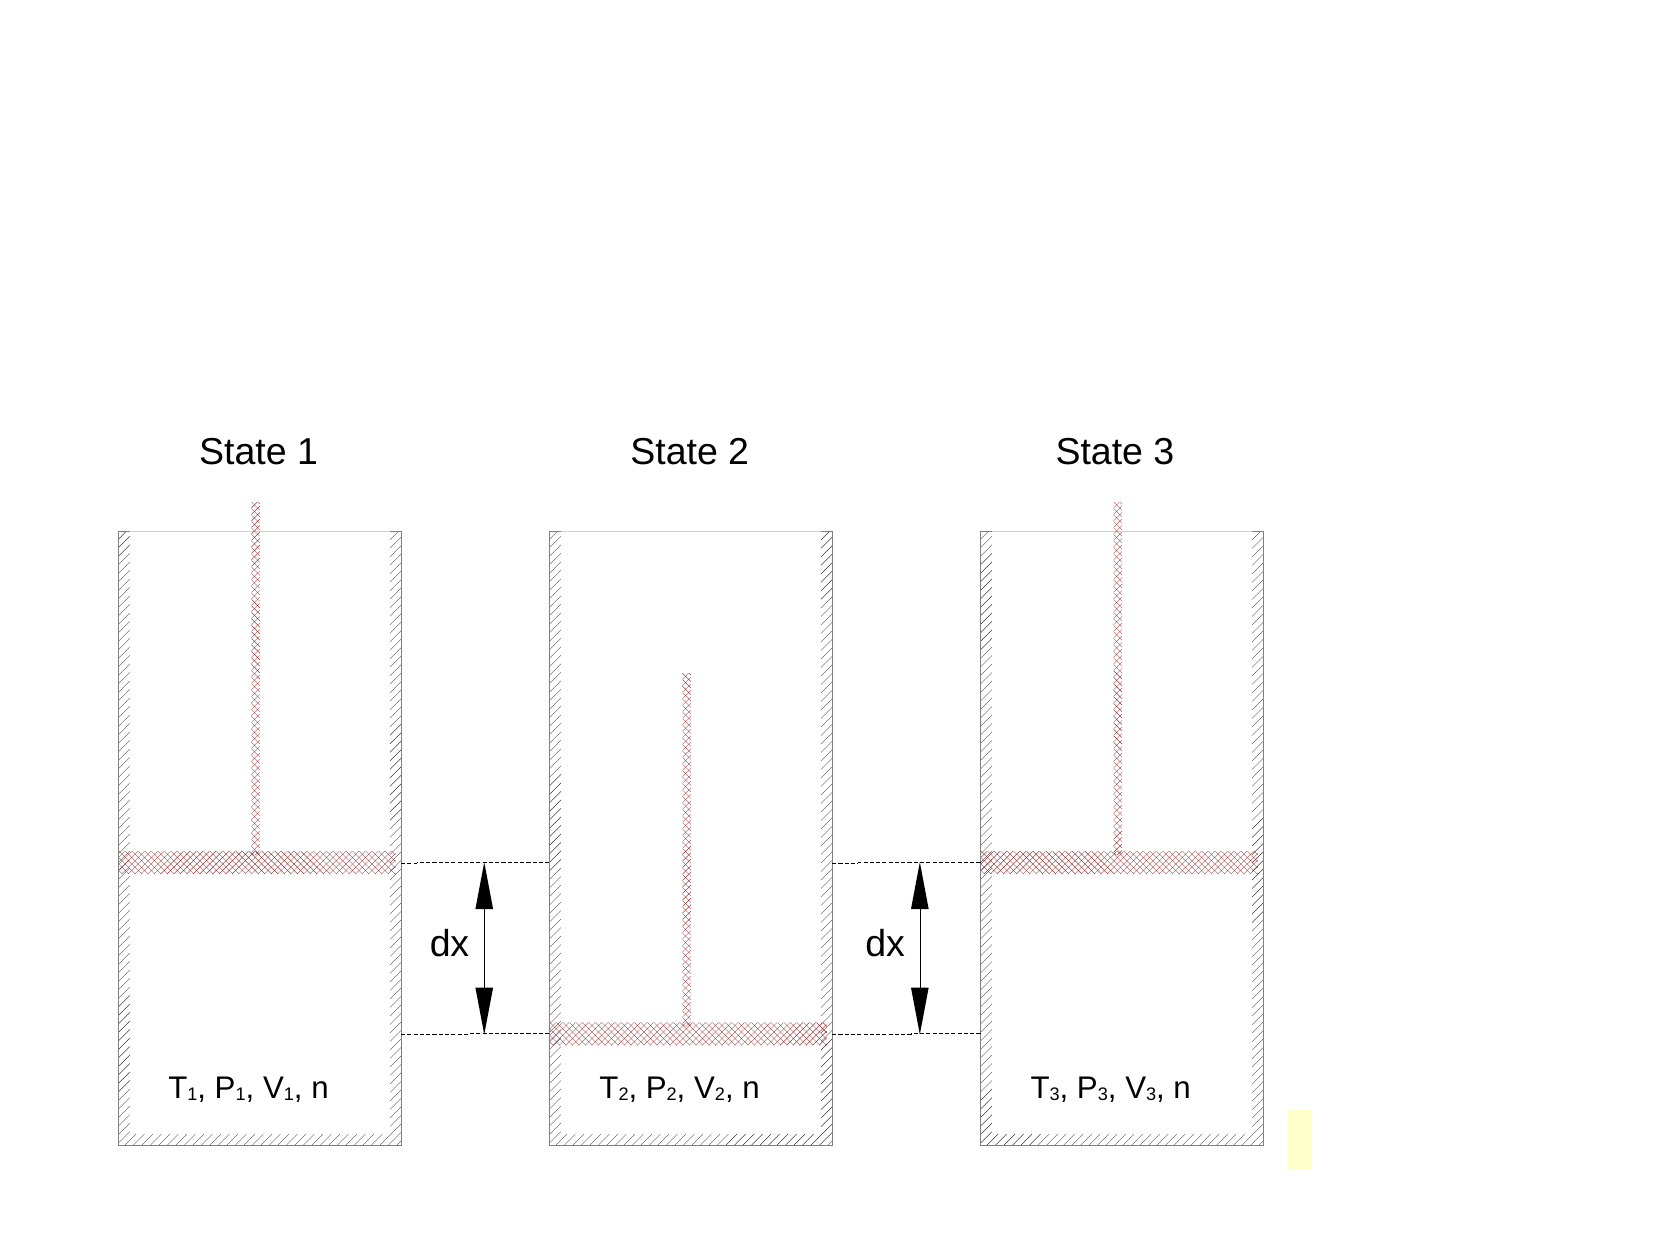

State 1
State 2
State 3
dx
dx
T1, P1, V1, n
T2, P2, V2, n
T3, P3, V3, n